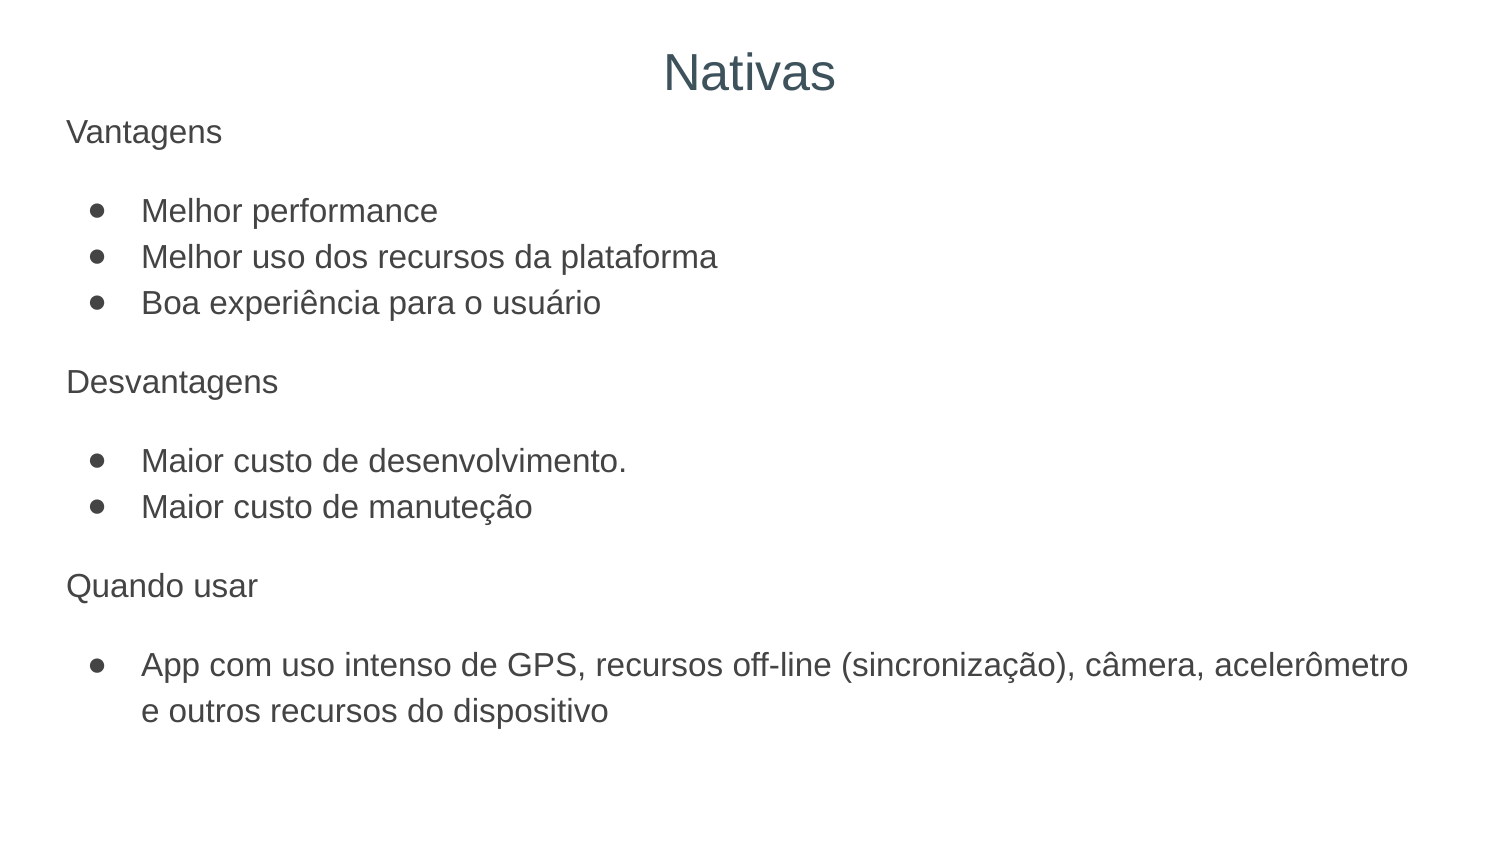

Nativas
# Vantagens
Melhor performance
Melhor uso dos recursos da plataforma
Boa experiência para o usuário
Desvantagens
Maior custo de desenvolvimento.
Maior custo de manuteção
Quando usar
App com uso intenso de GPS, recursos off-line (sincronização), câmera, acelerômetro e outros recursos do dispositivo